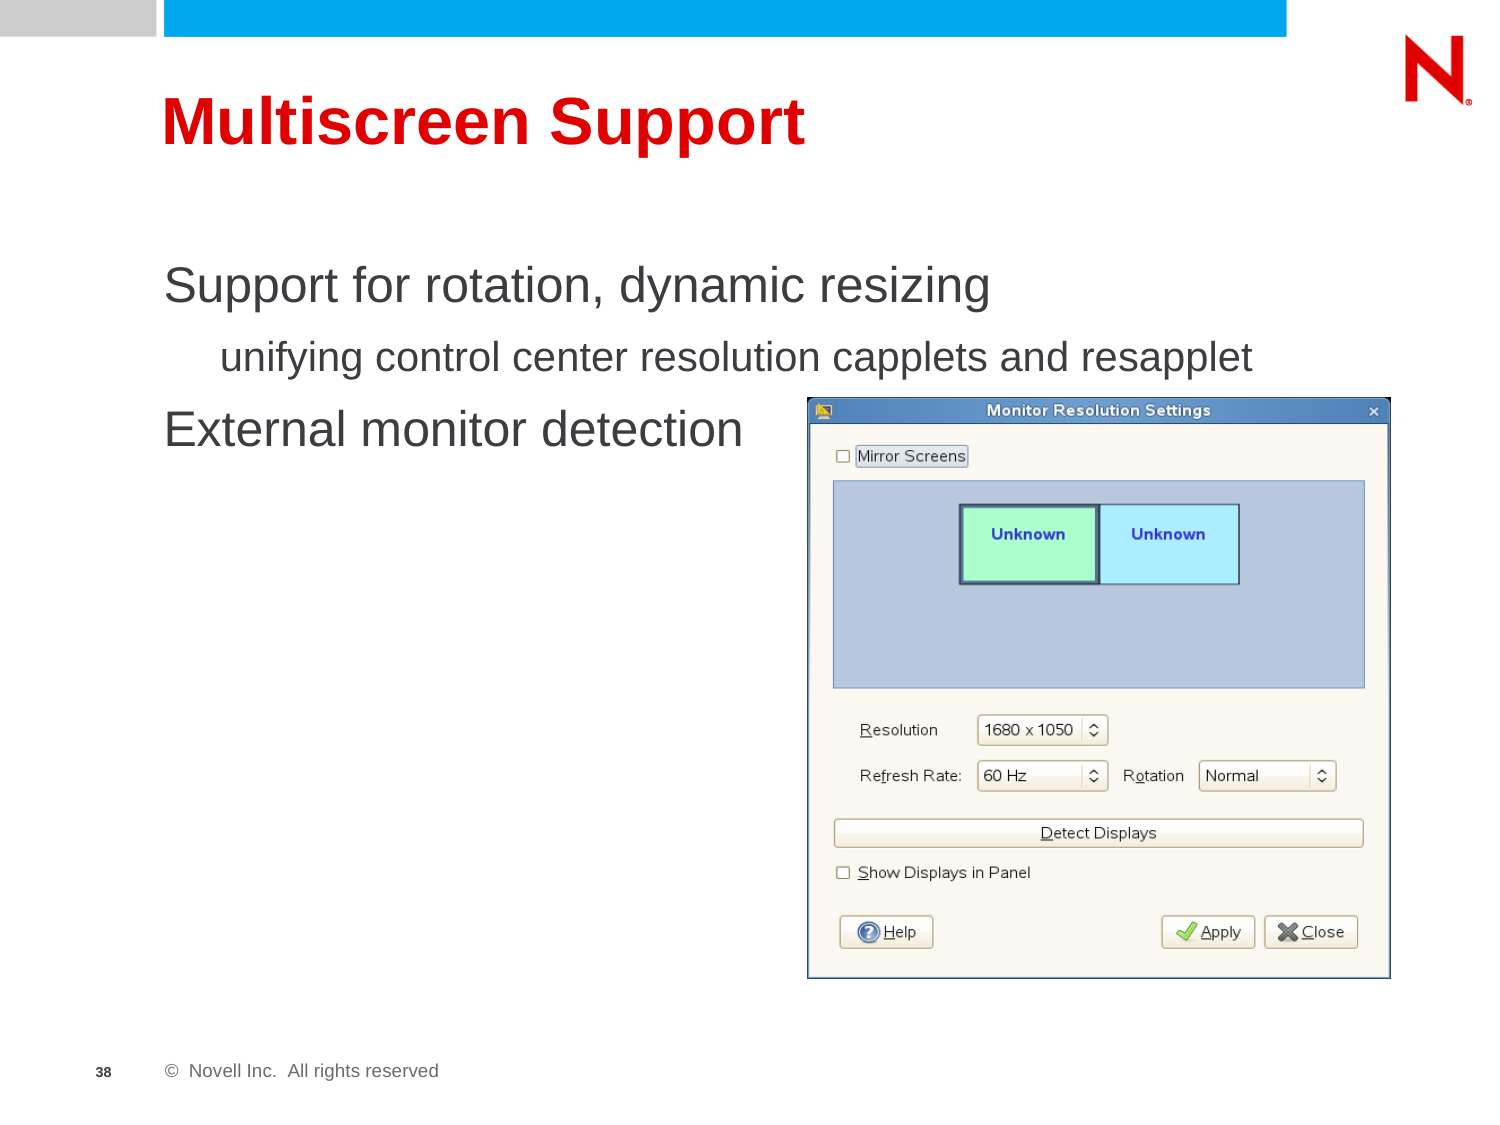

# Multiscreen Support
Support for rotation, dynamic resizing
unifying control center resolution capplets and resapplet
External monitor detection